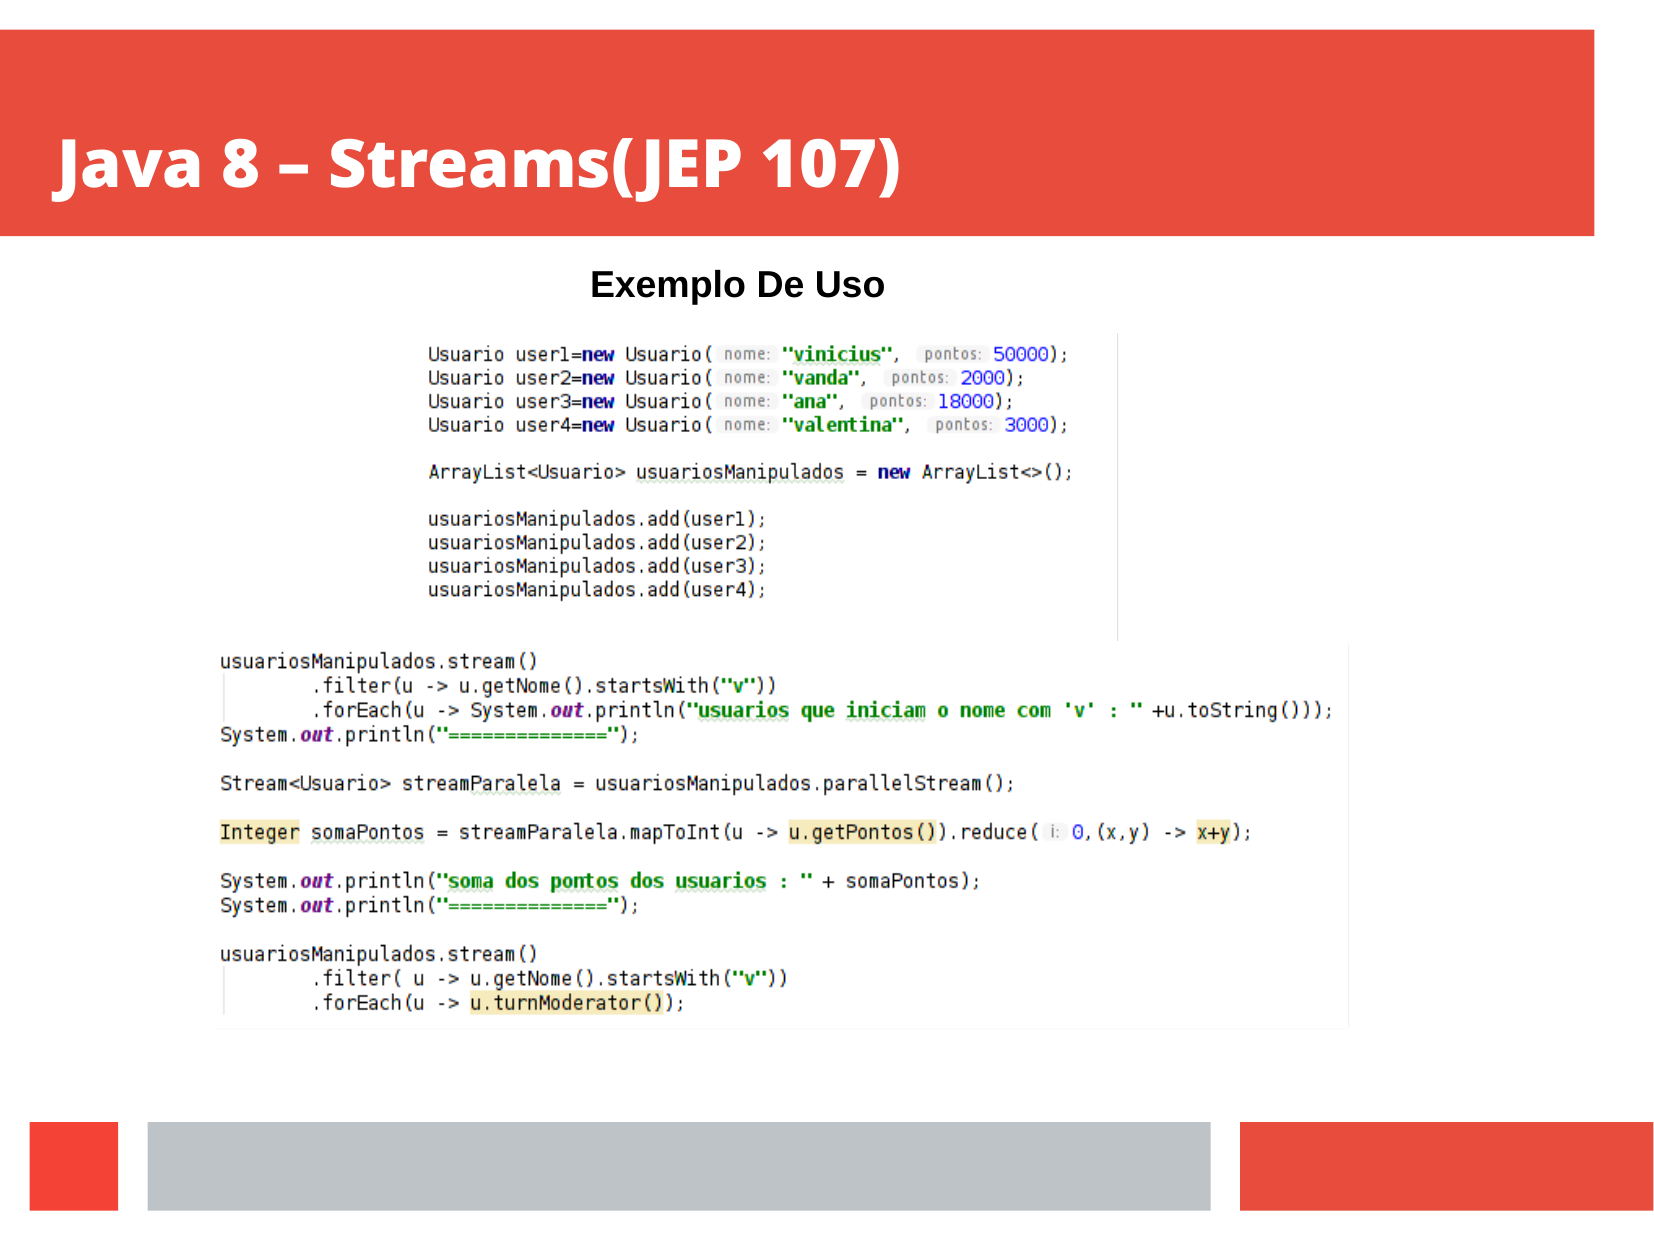

Java 8 – Streams(JEP 107)
Exemplo De Uso
#